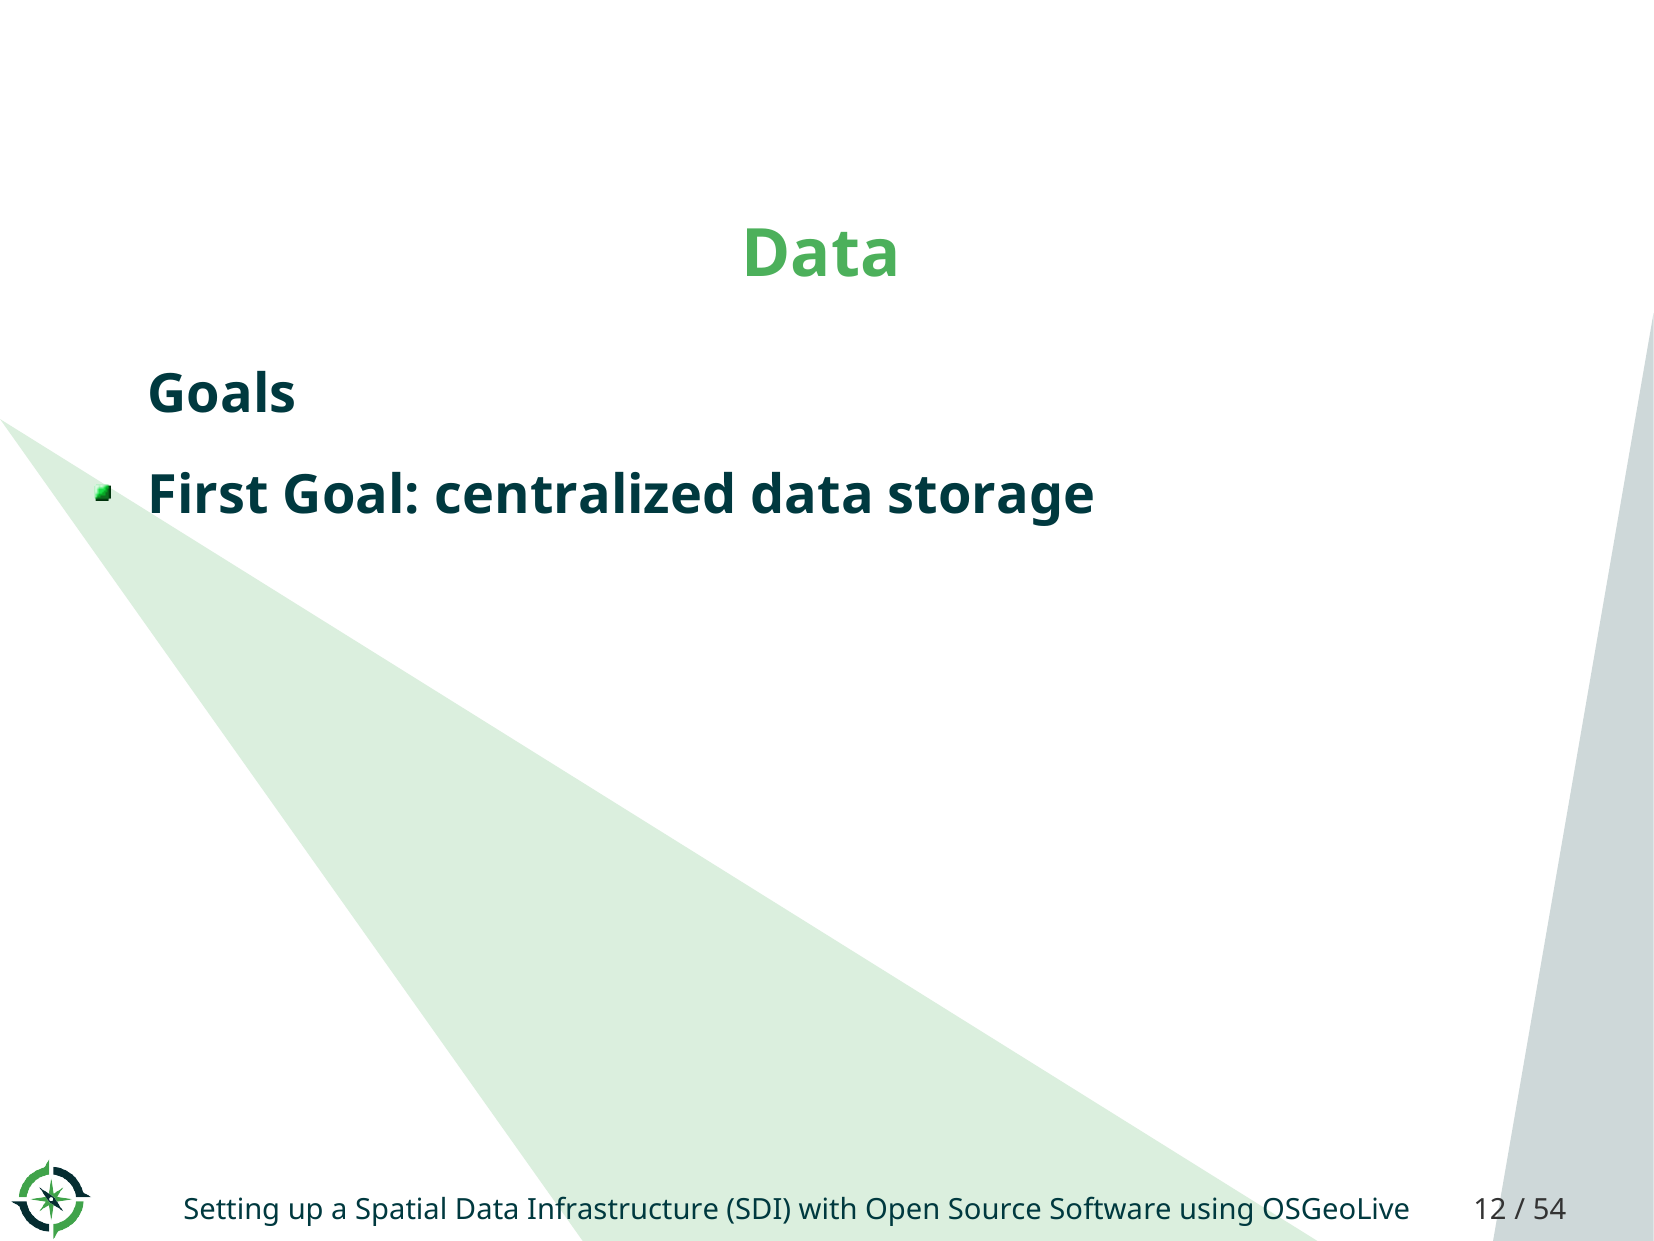

# Data
Goals
First Goal: centralized data storage